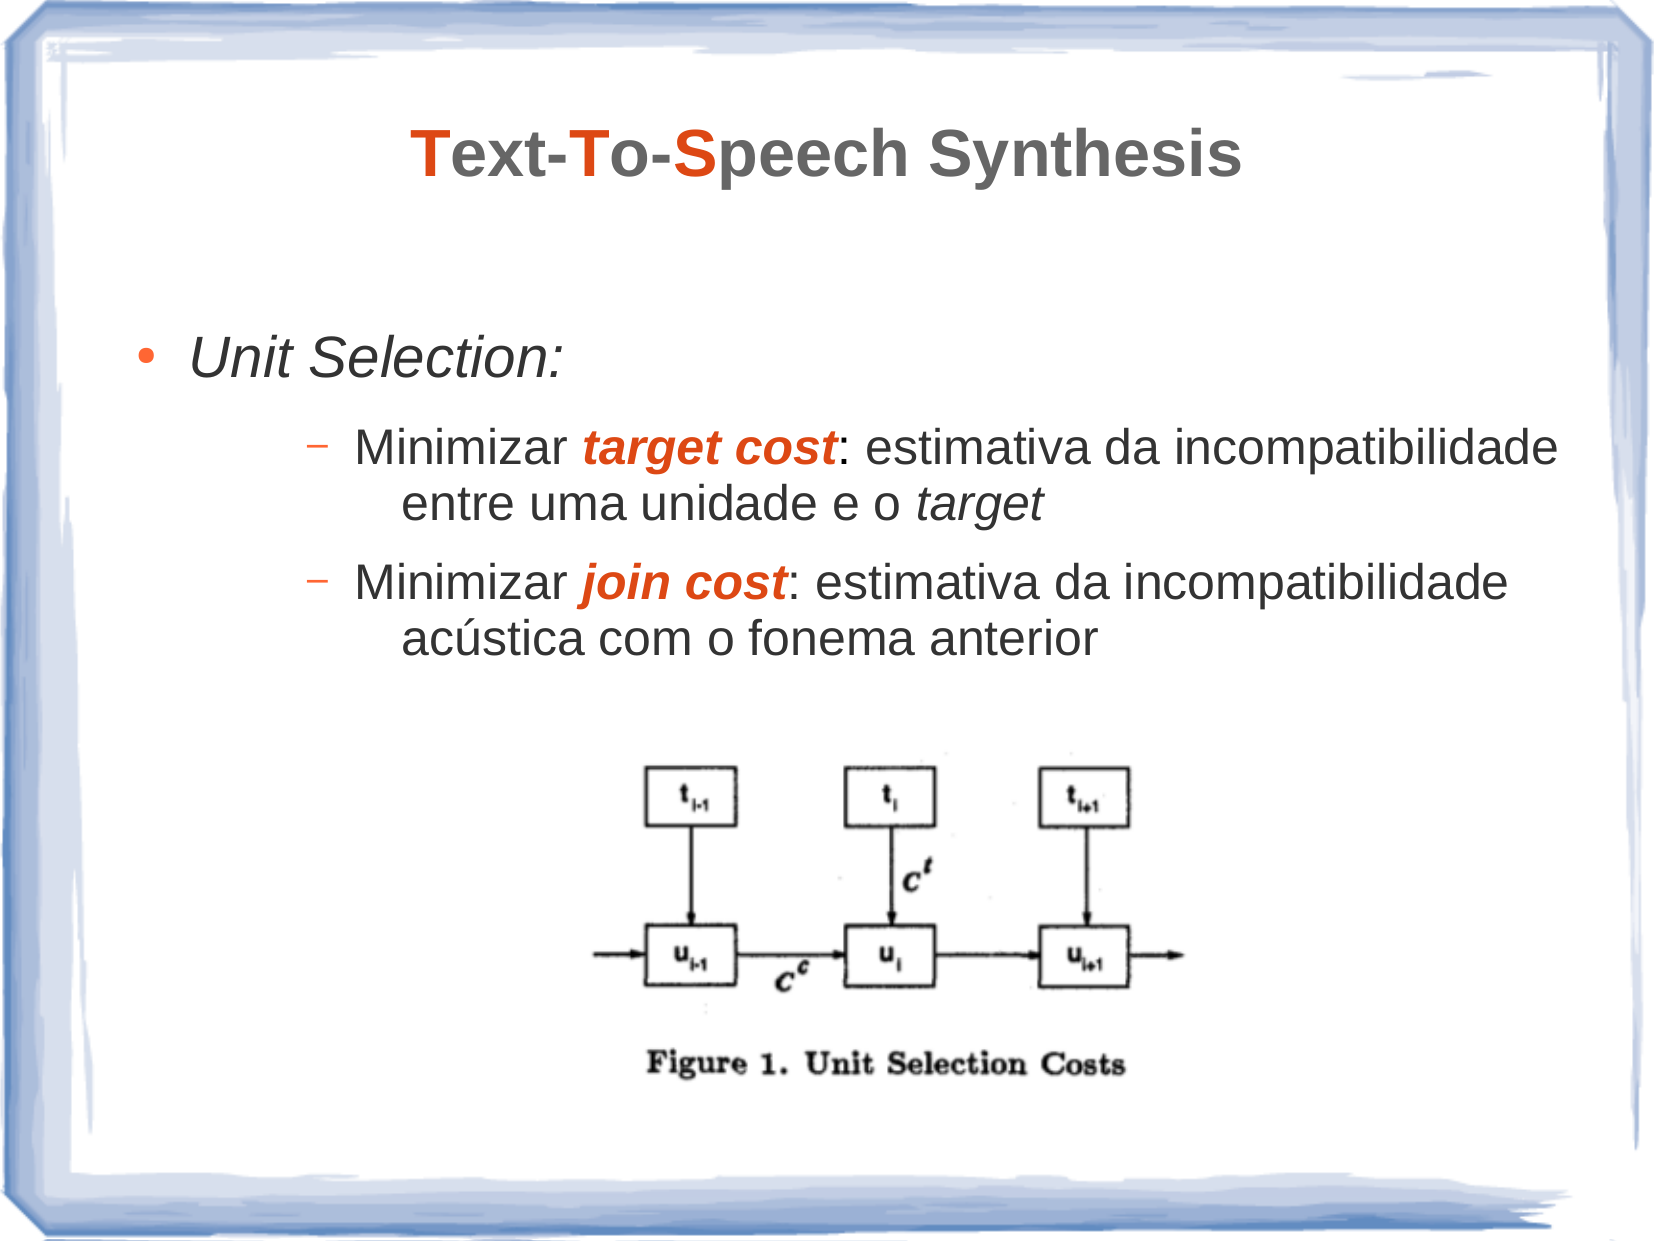

# Text-To-Speech Synthesis
Unit Selection:
Minimizar target cost: estimativa da incompatibilidade entre uma unidade e o target
Minimizar join cost: estimativa da incompatibilidade acústica com o fonema anterior